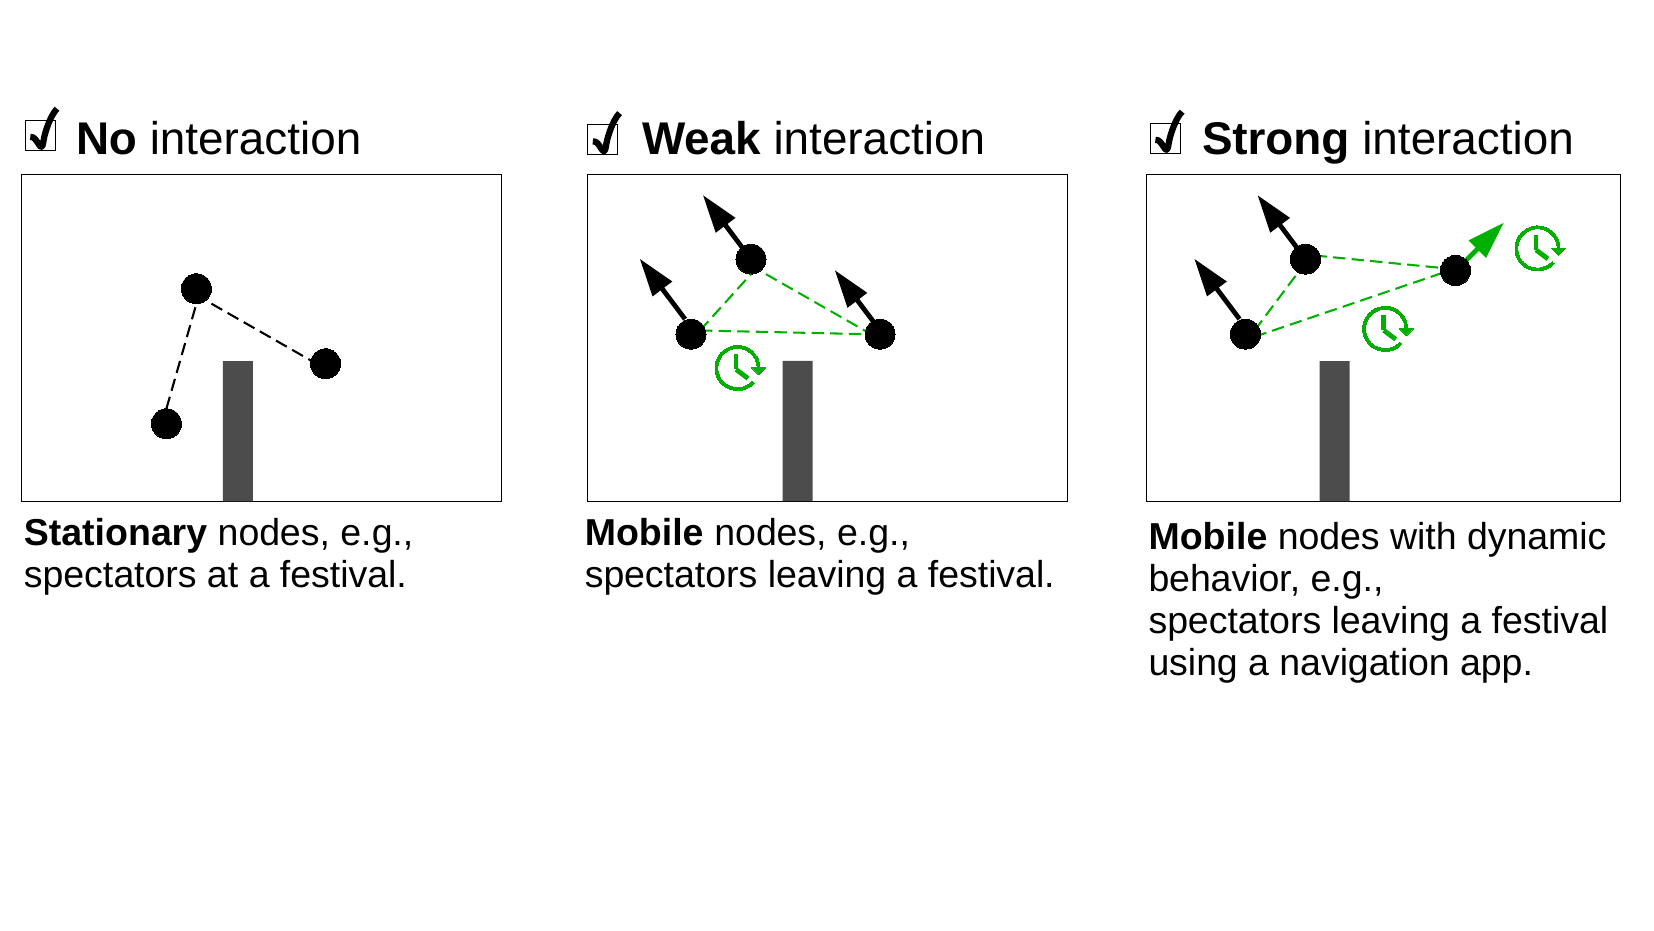

No interaction Weak interaction Strong interaction
Stationary nodes, e.g., spectators at a festival.
Mobile nodes, e.g., spectators leaving a festival.
Mobile nodes with dynamic behavior, e.g.,
spectators leaving a festival using a navigation app.